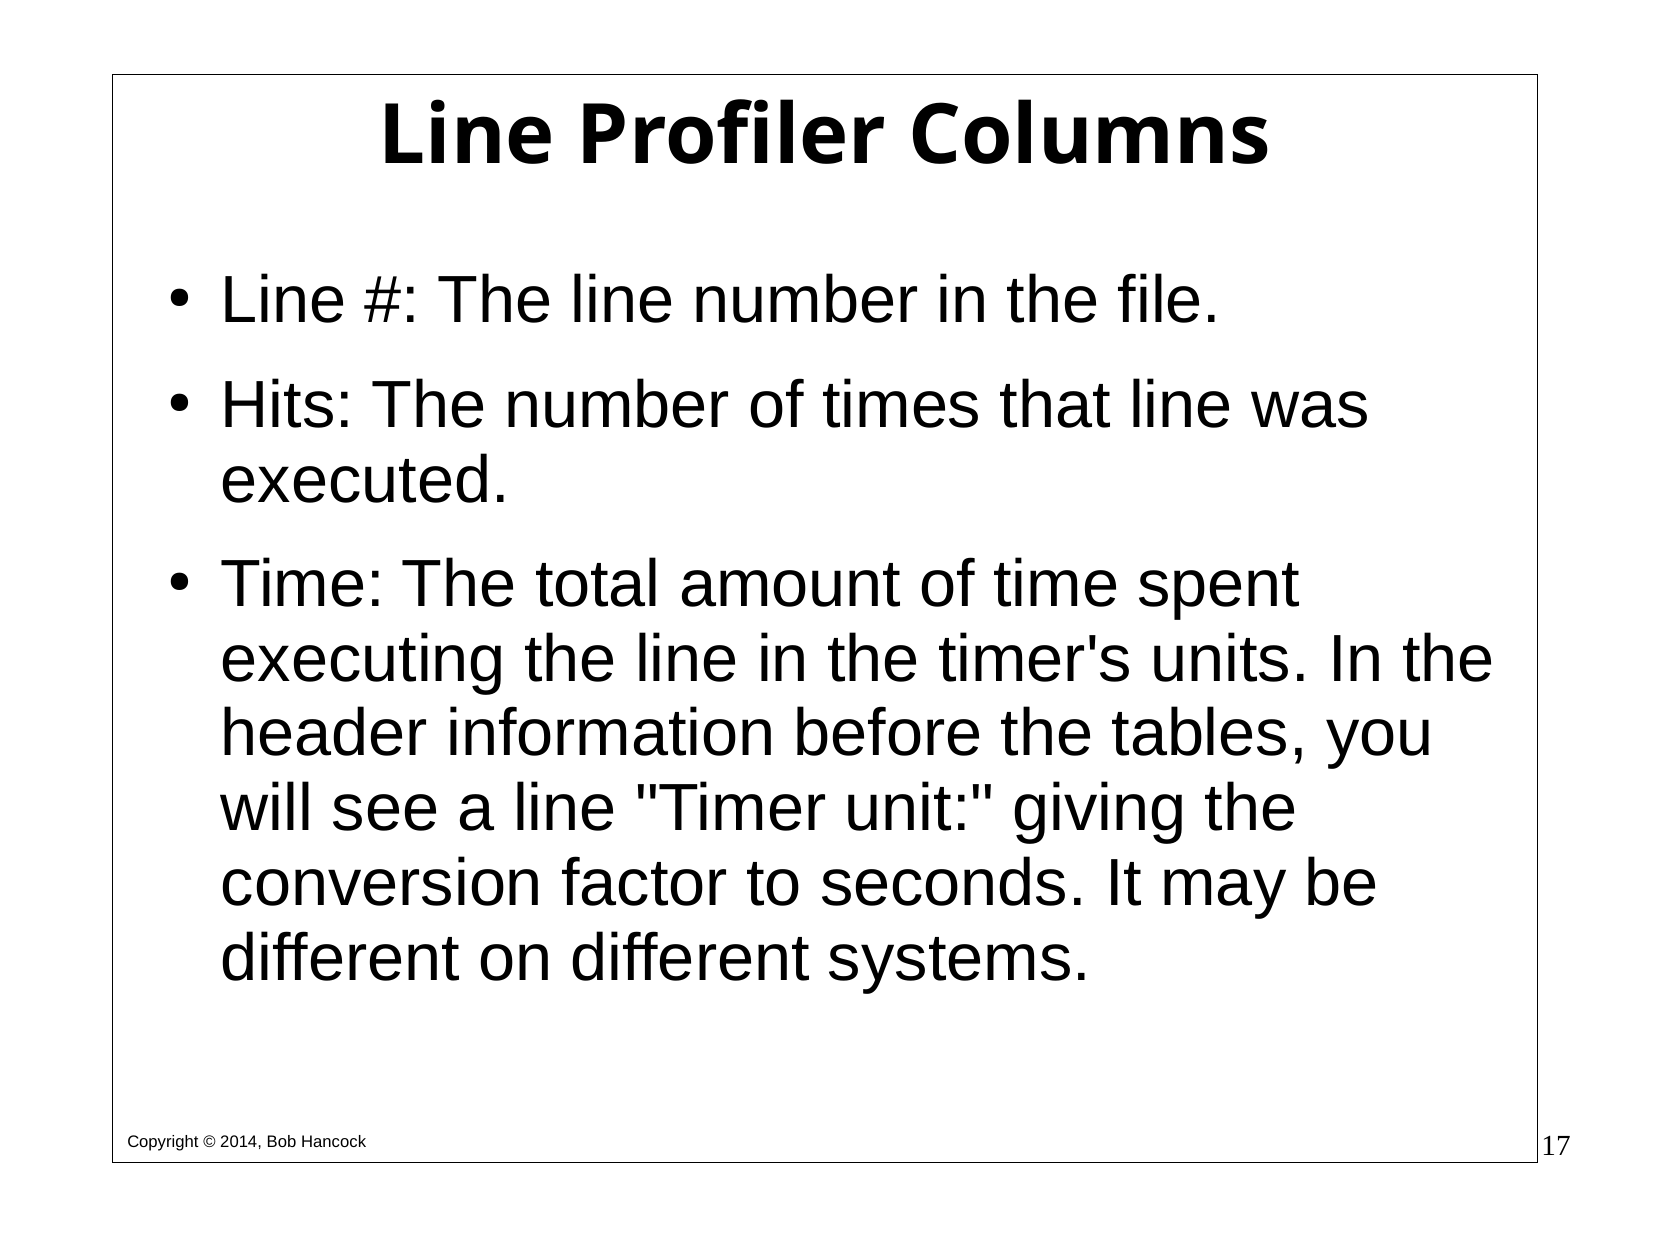

# Line Profiler Columns
Line #: The line number in the file.
Hits: The number of times that line was executed.
Time: The total amount of time spent executing the line in the timer's units. In the header information before the tables, you will see a line "Timer unit:" giving the conversion factor to seconds. It may be different on different systems.
Copyright © 2014, Bob Hancock
17